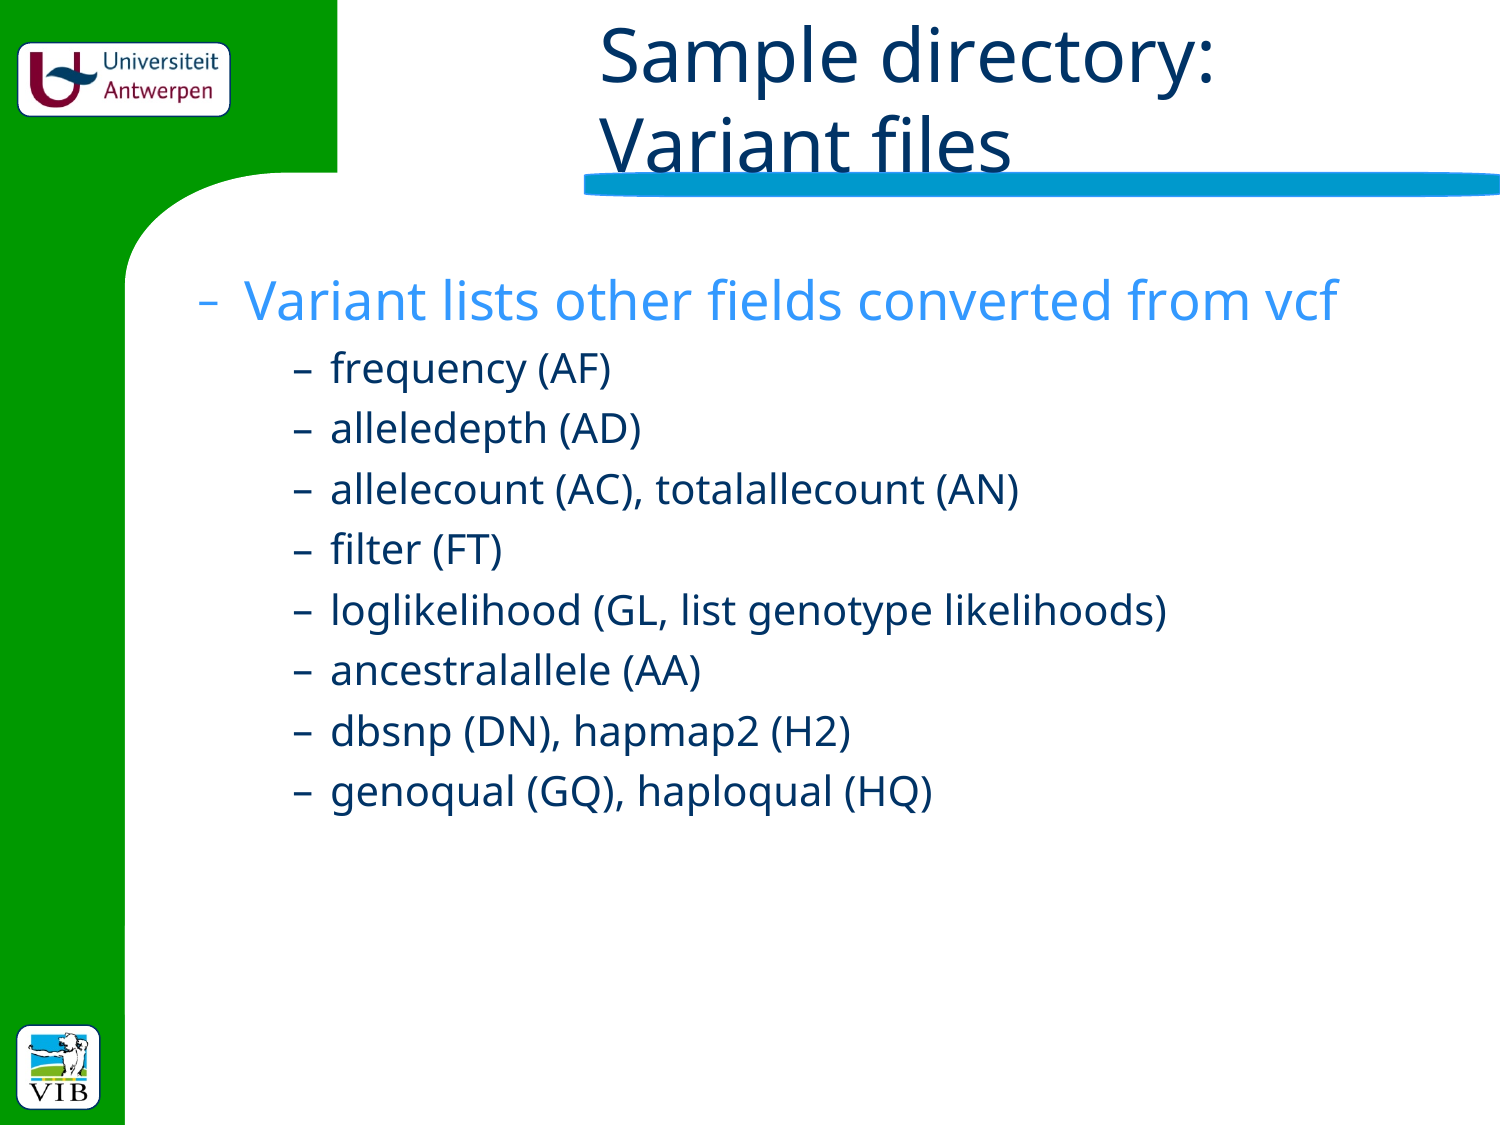

# Sample directory: Variant files
Variant lists other fields converted from vcf
frequency (AF)
alleledepth (AD)
allelecount (AC), totalallecount (AN)
filter (FT)
loglikelihood (GL, list genotype likelihoods)
ancestralallele (AA)
dbsnp (DN), hapmap2 (H2)
genoqual (GQ), haploqual (HQ)